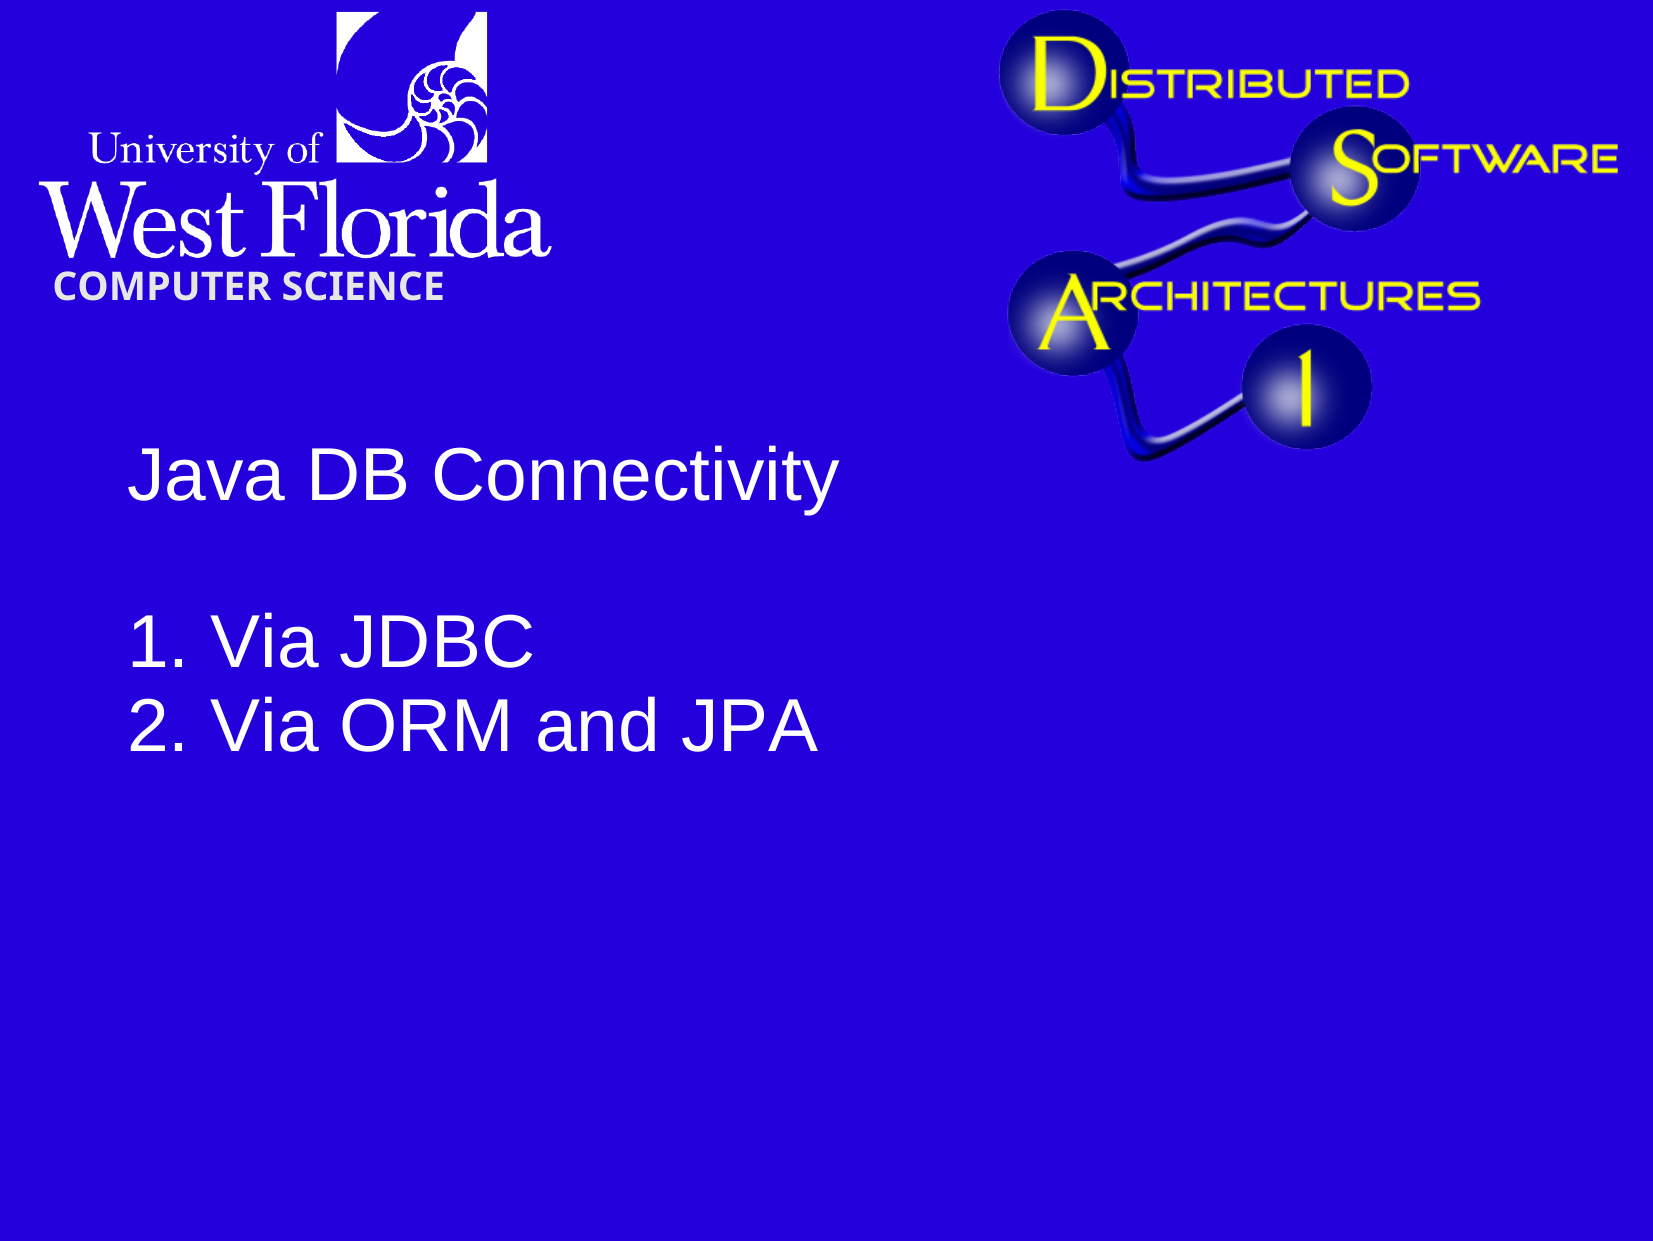

COMPUTER SCIENCE
Java DB Connectivity
 Via JDBC
 Via ORM and JPA